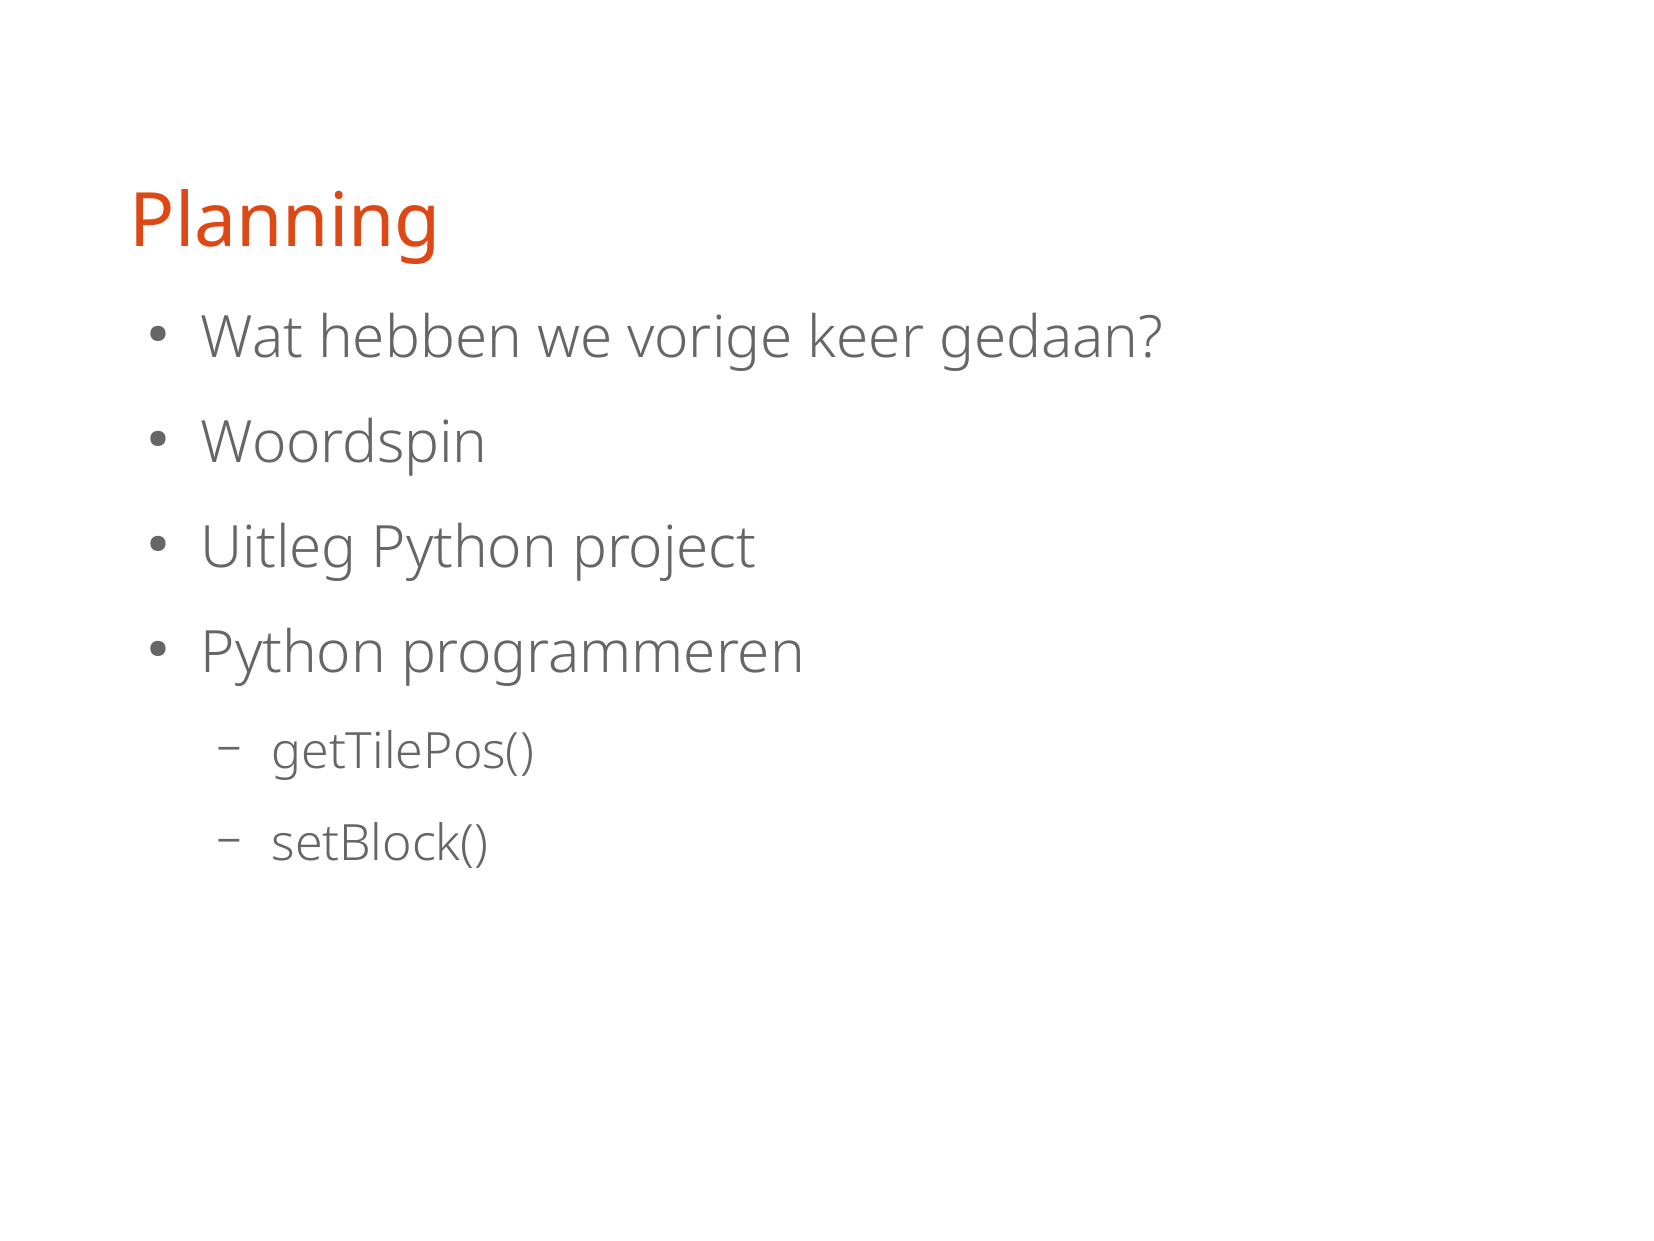

# Planning
Wat hebben we vorige keer gedaan?
Woordspin
Uitleg Python project
Python programmeren
getTilePos()
setBlock()